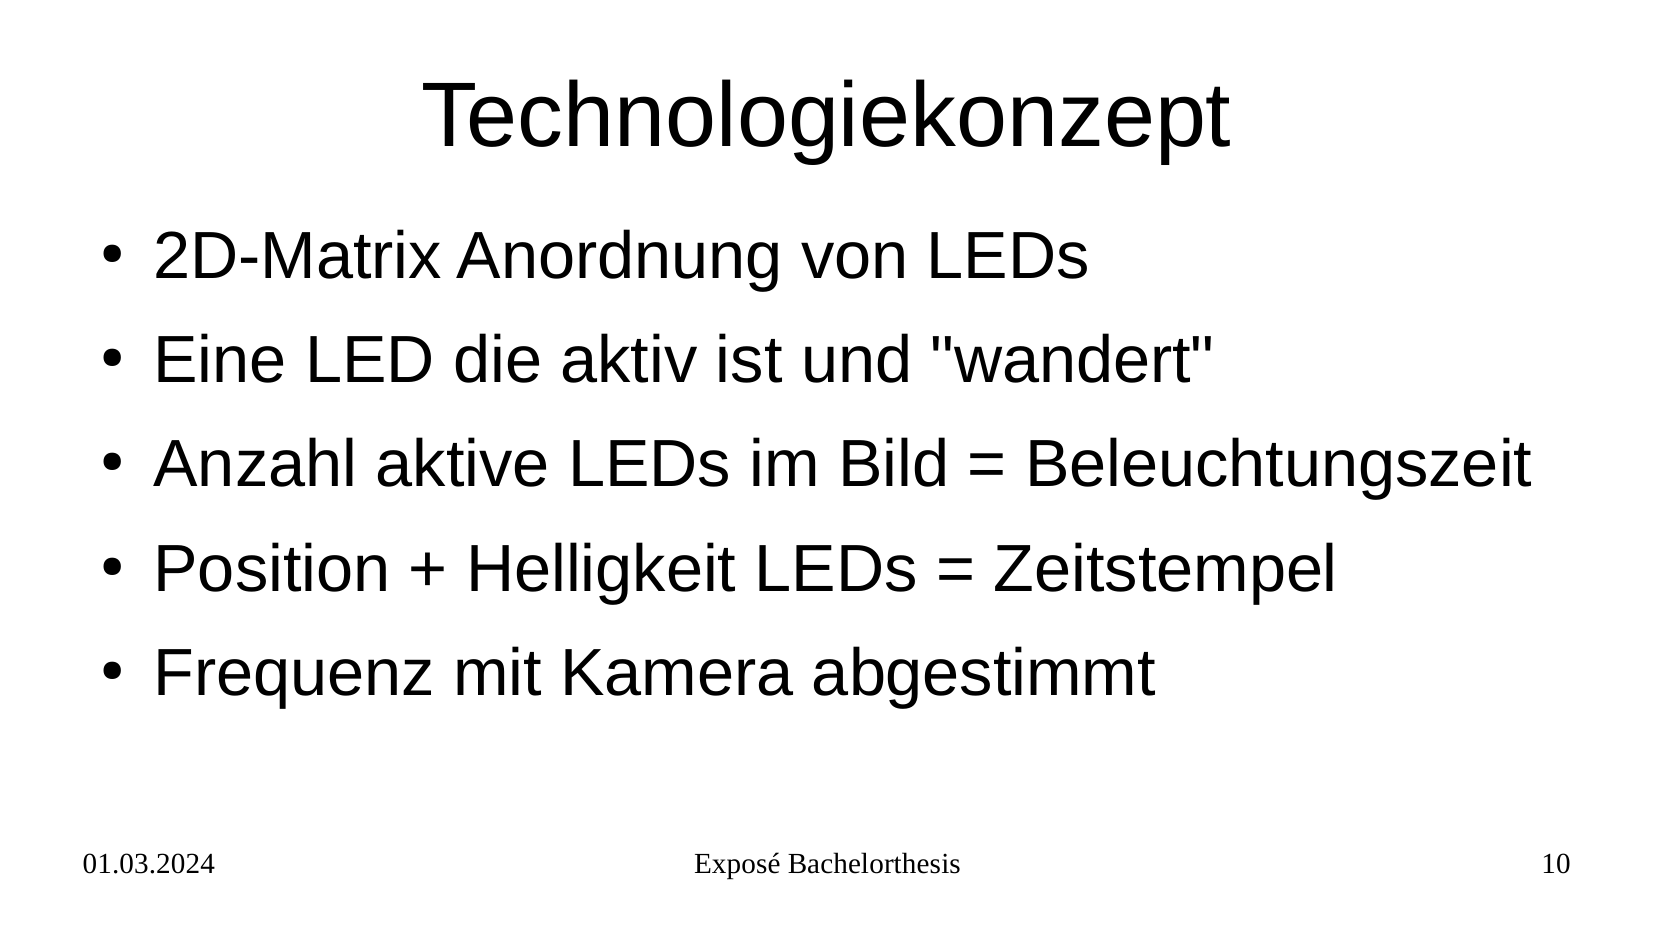

# Technologiekonzept
2D-Matrix Anordnung von LEDs
Eine LED die aktiv ist und "wandert"
Anzahl aktive LEDs im Bild = Beleuchtungszeit
Position + Helligkeit LEDs = Zeitstempel
Frequenz mit Kamera abgestimmt
01.03.2024
Exposé Bachelorthesis
10